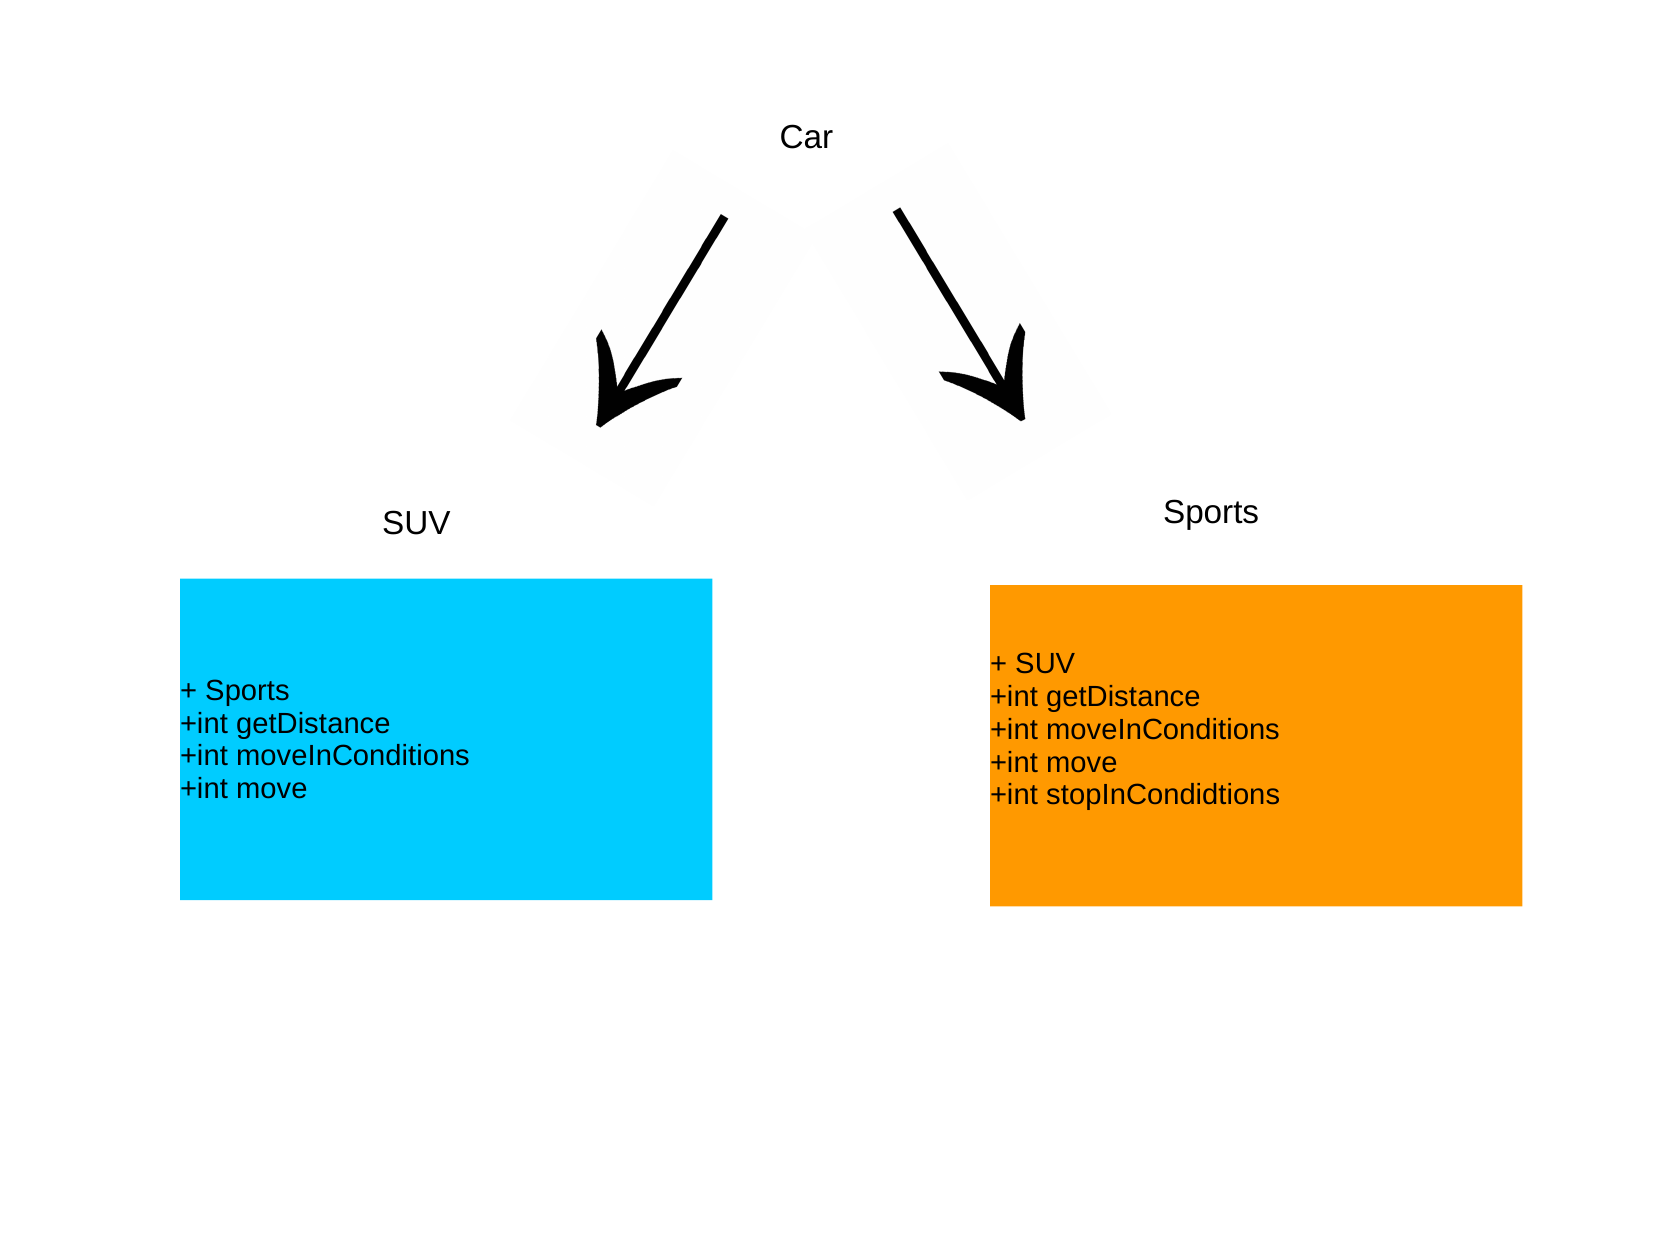

# Car
Sports
SUV
+ Sports
+int getDistance
+int moveInConditions
+int move
+ SUV
+int getDistance
+int moveInConditions
+int move
+int stopInCondidtions